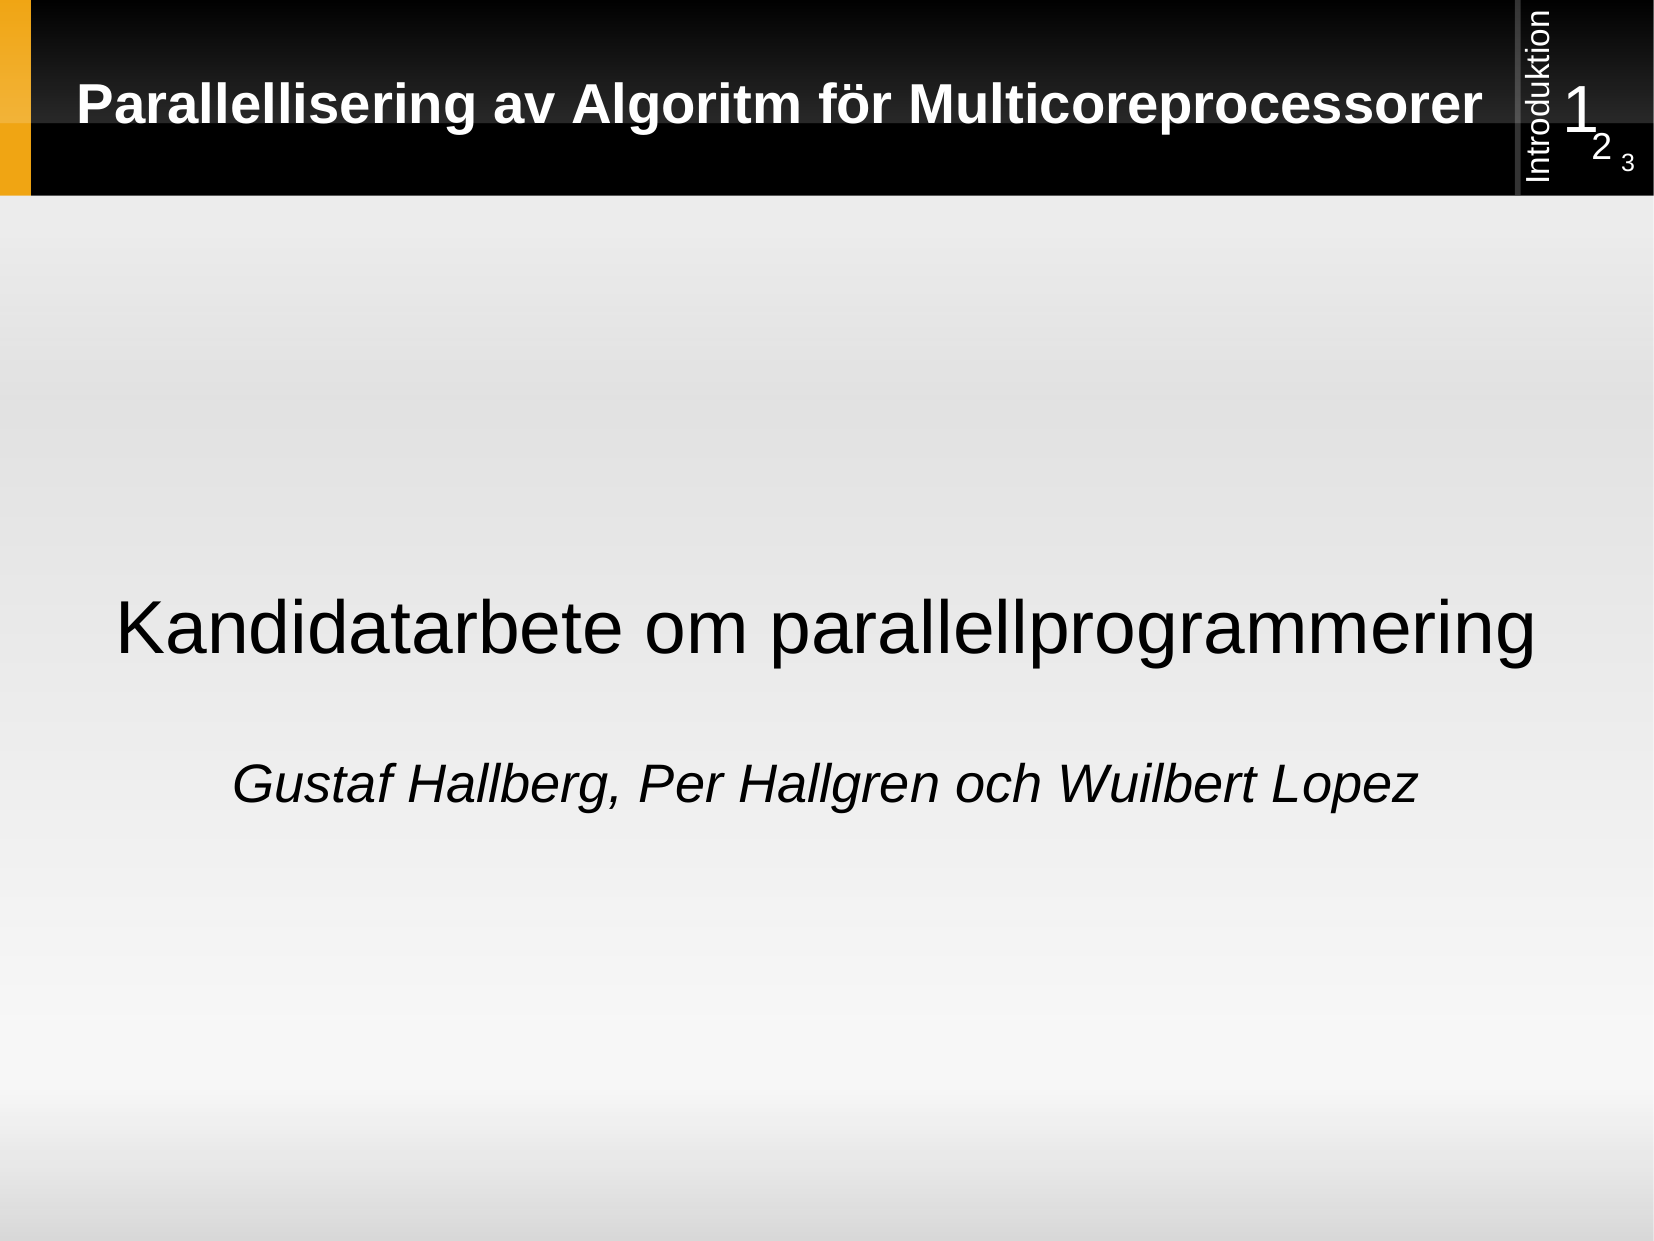

# Parallellisering av Algoritm för Multicoreprocessorer
1
Introduktion
2
3
Kandidatarbete om parallellprogrammering
Gustaf Hallberg, Per Hallgren och Wuilbert Lopez